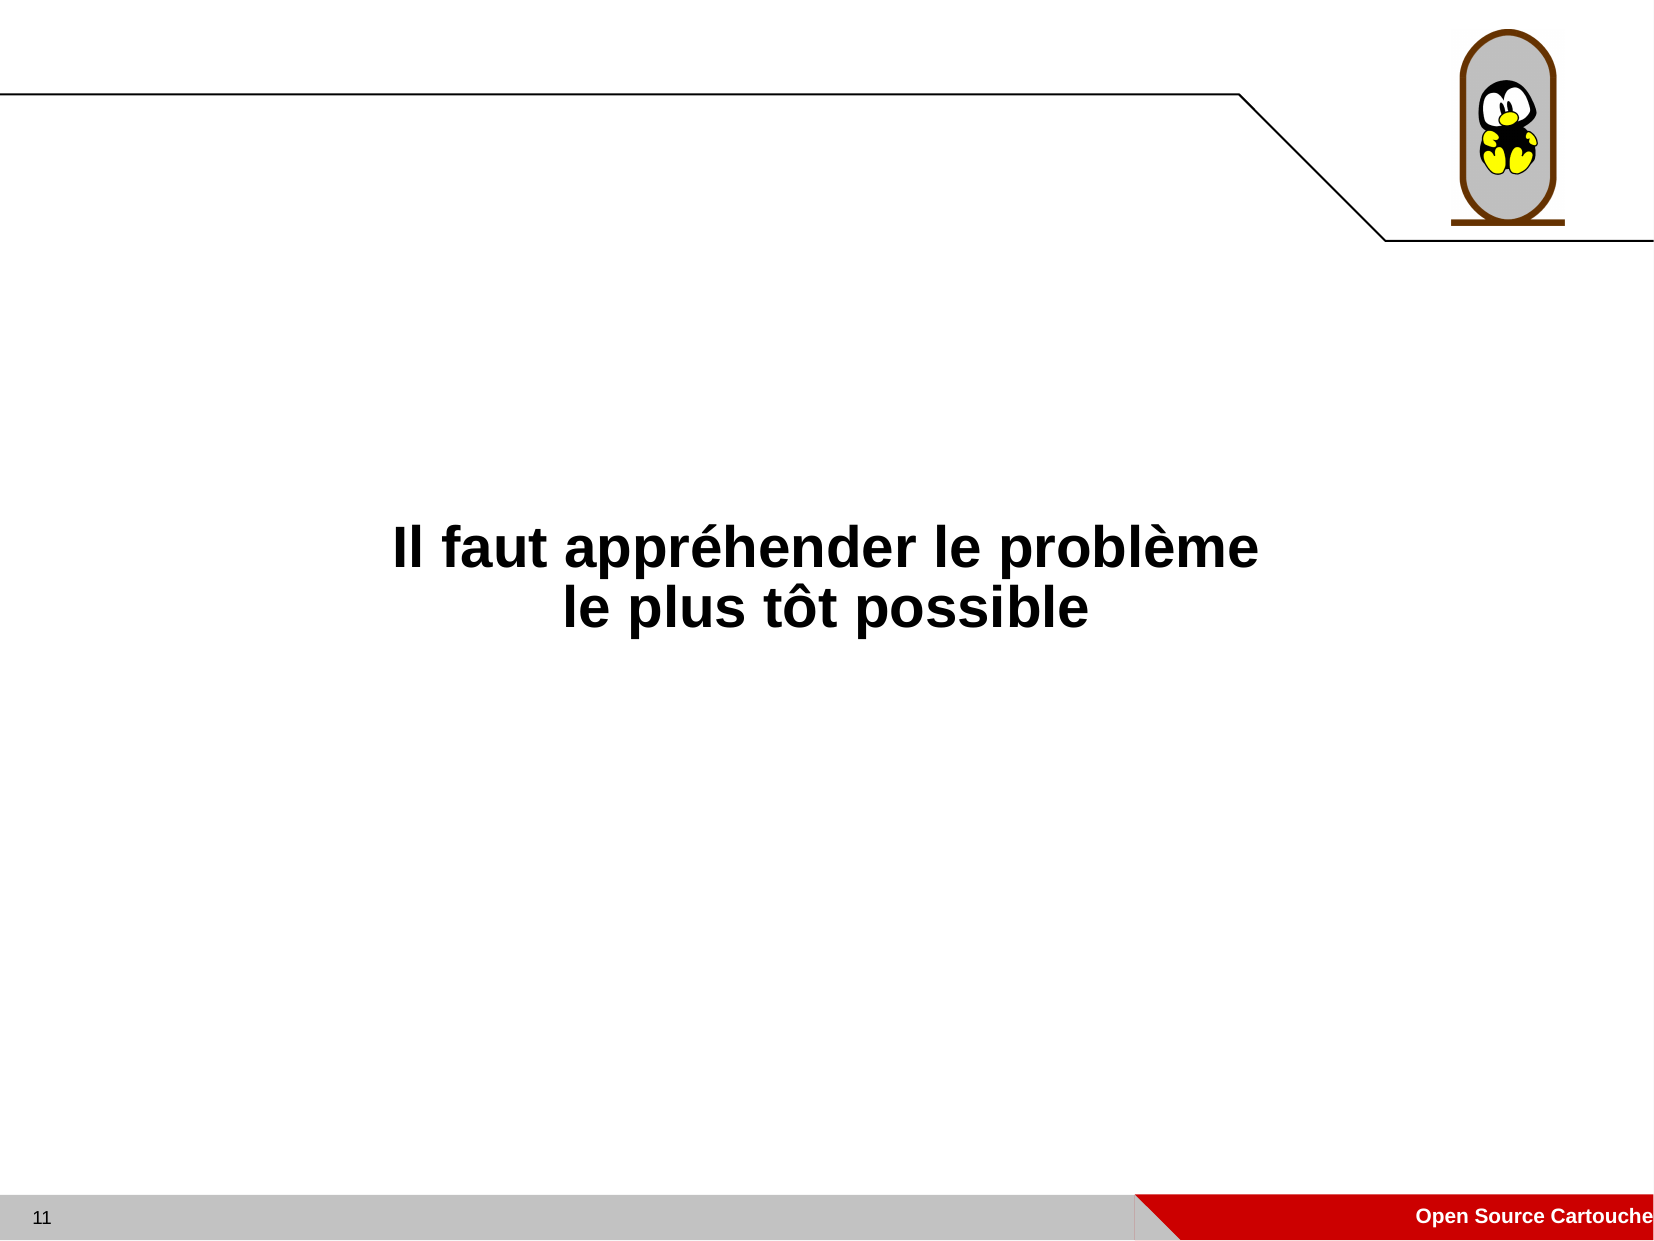

Il faut appréhender le problème
le plus tôt possible